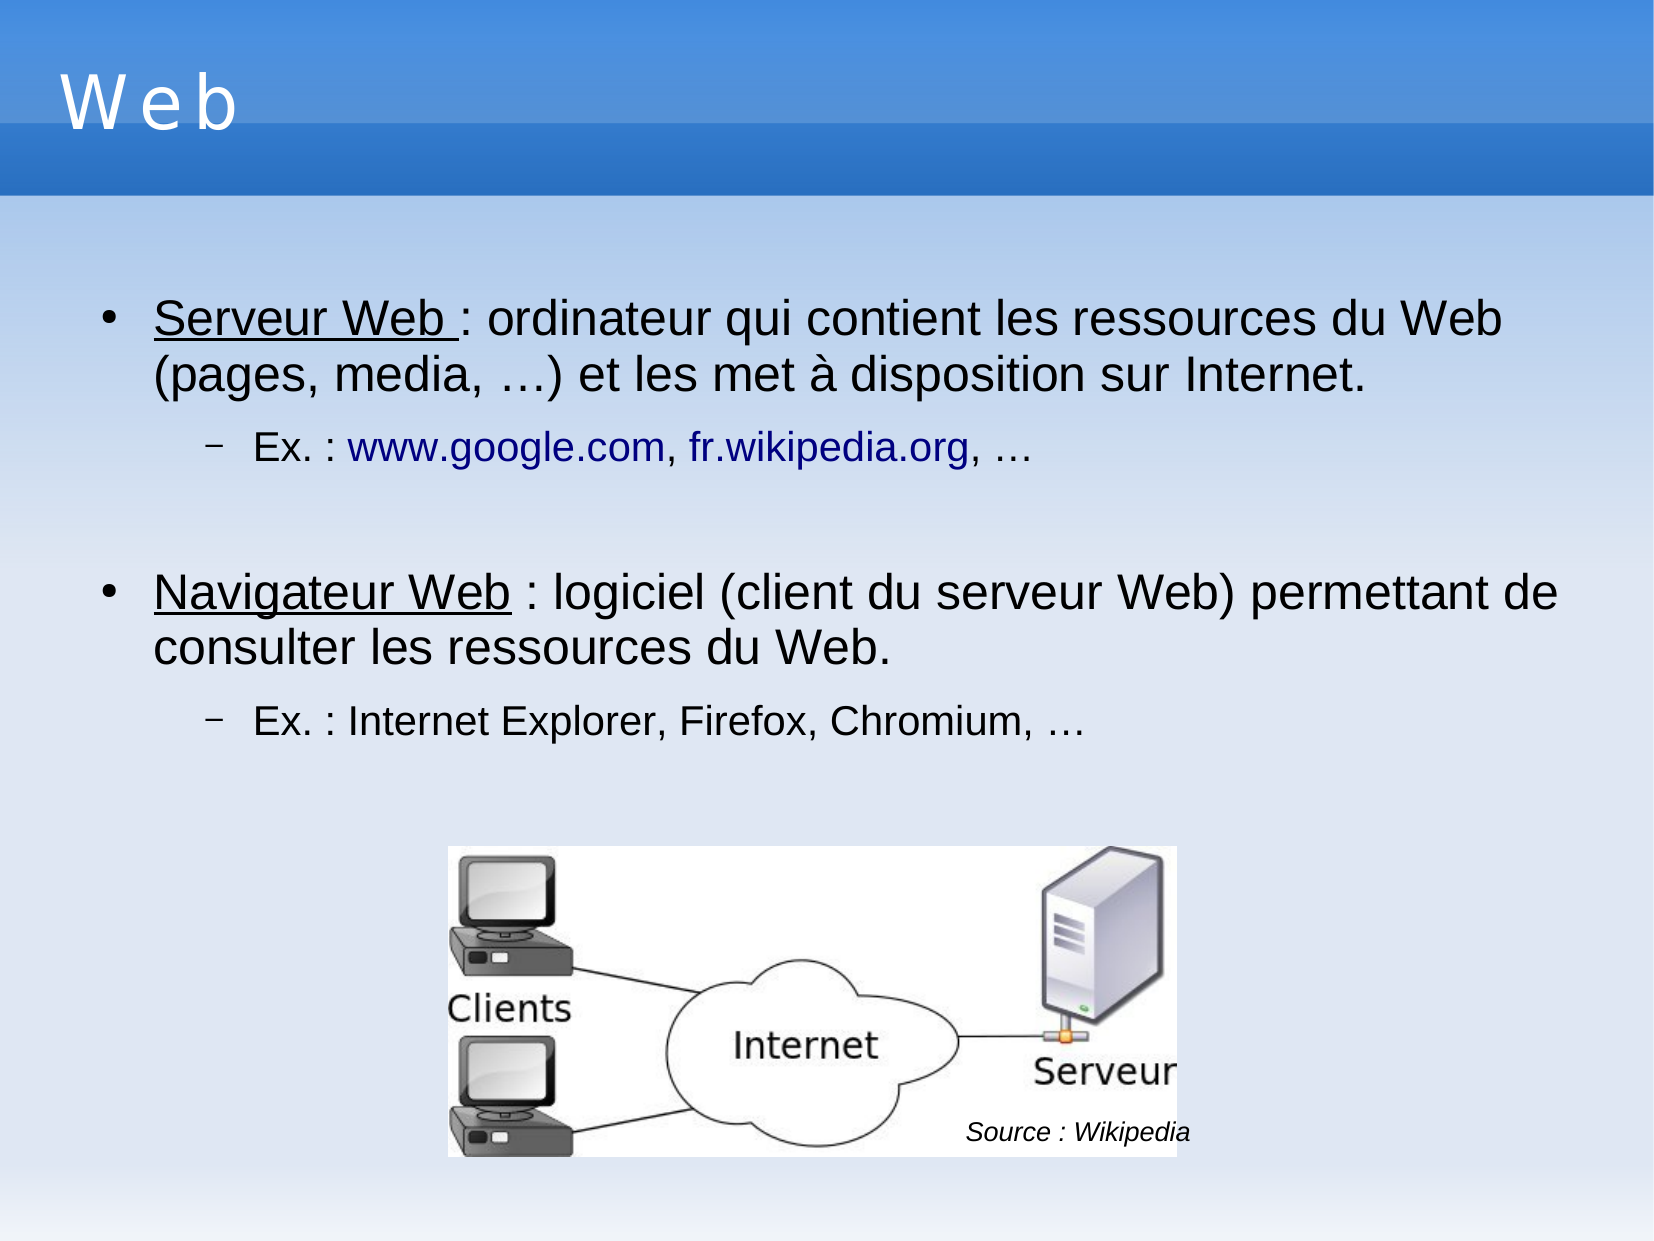

# Web
Serveur Web : ordinateur qui contient les ressources du Web (pages, media, …) et les met à disposition sur Internet.
Ex. : www.google.com, fr.wikipedia.org, …
Navigateur Web : logiciel (client du serveur Web) permettant de consulter les ressources du Web.
Ex. : Internet Explorer, Firefox, Chromium, …
Source : Wikipedia